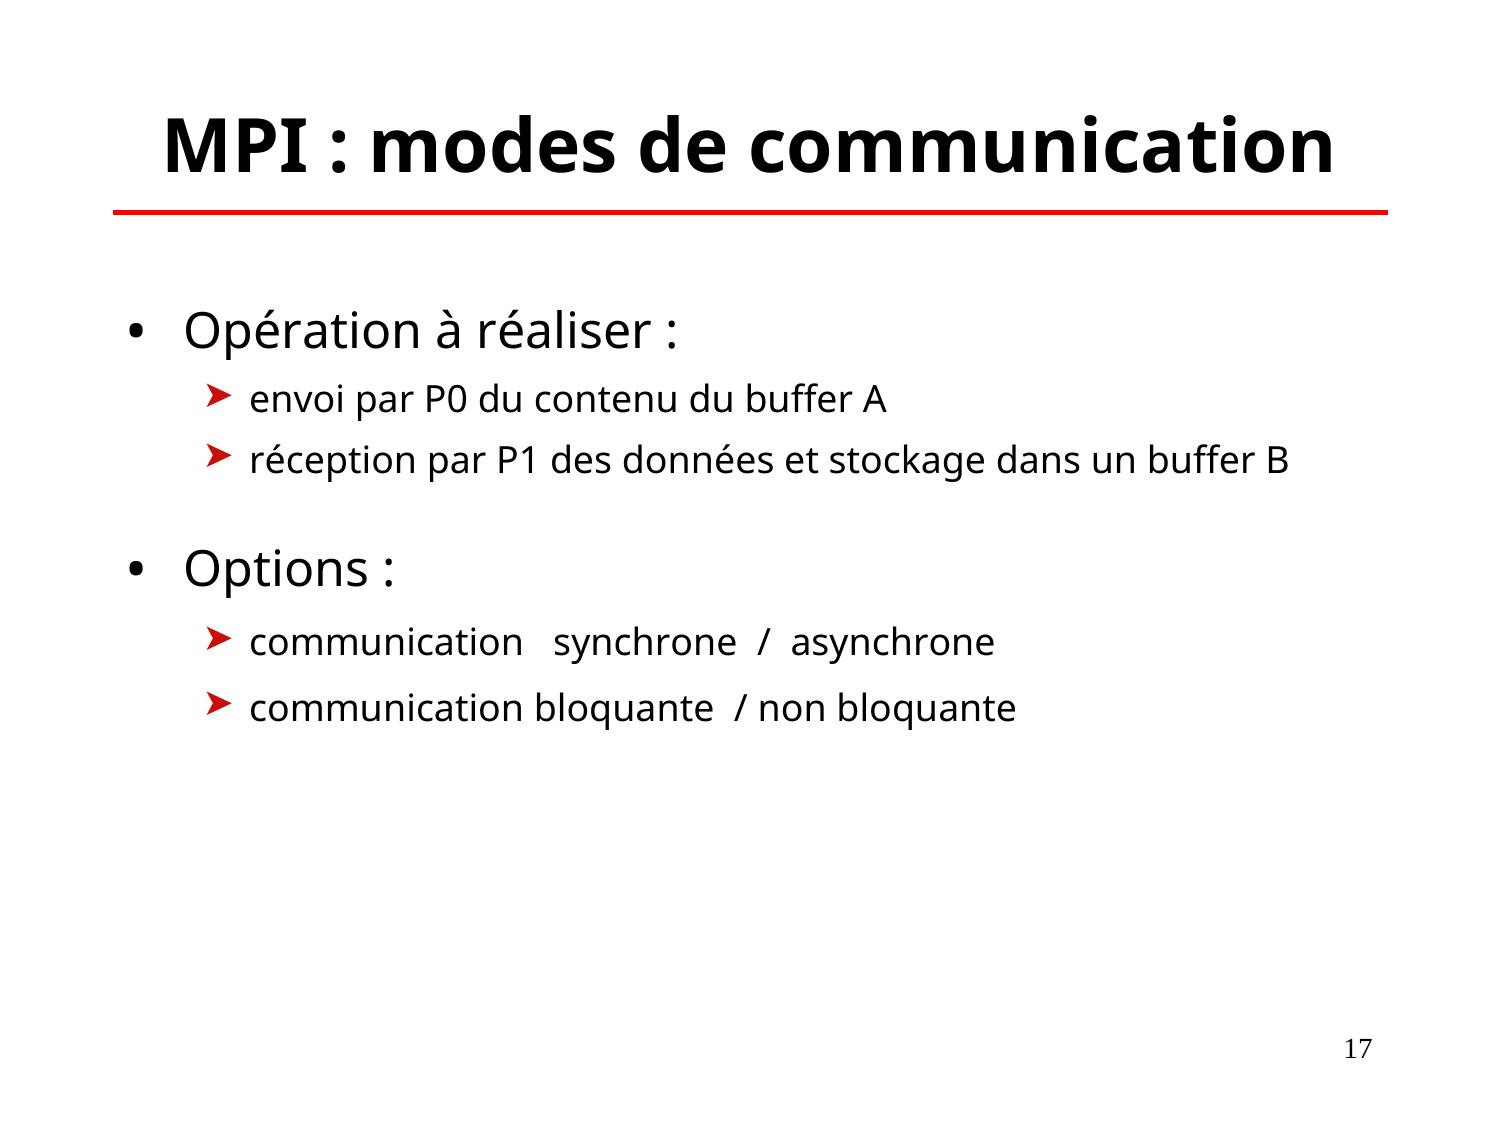

# MPI : modes de communication
Opération à réaliser :
envoi par P0 du contenu du buffer A
réception par P1 des données et stockage dans un buffer B
Options :
communication synchrone / asynchrone
communication bloquante / non bloquante
17